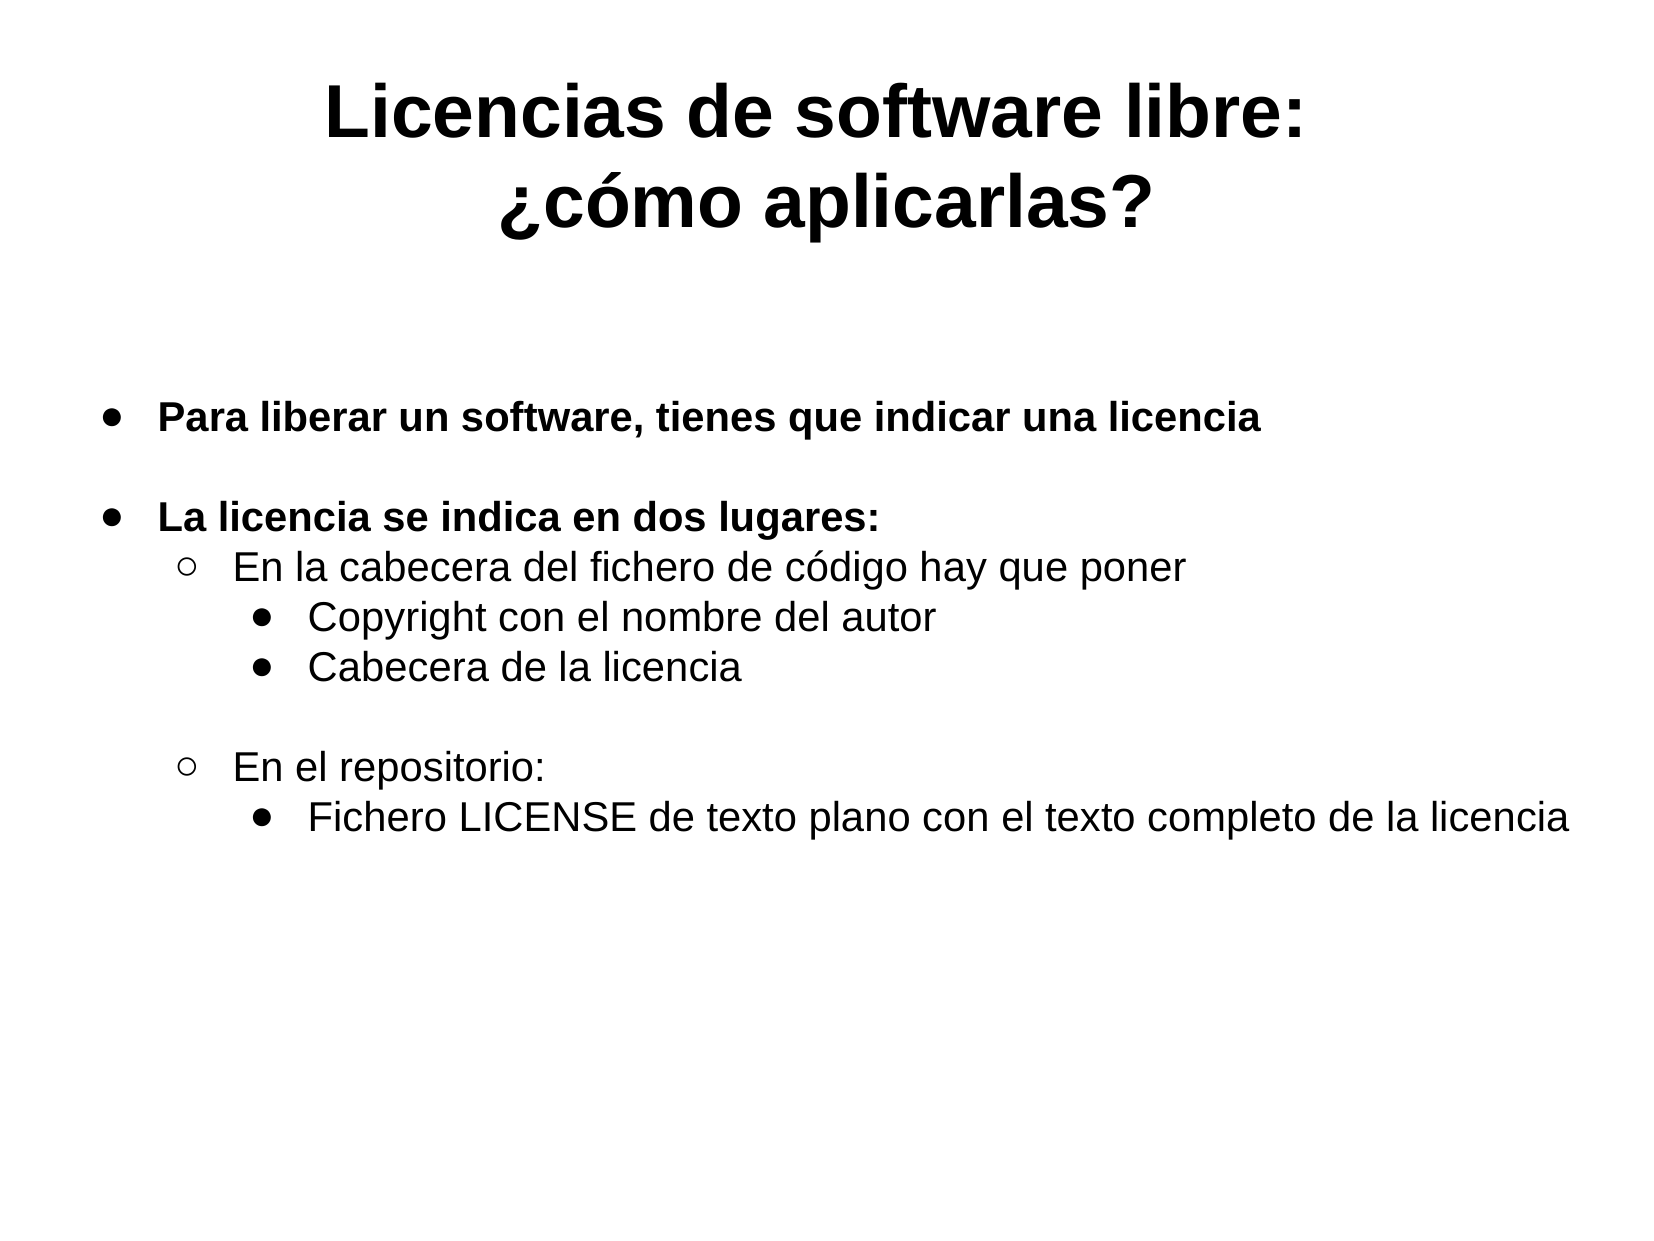

Licencias de software libre:
¿cómo aplicarlas?
Para liberar un software, tienes que indicar una licencia
La licencia se indica en dos lugares:
En la cabecera del fichero de código hay que poner
Copyright con el nombre del autor
Cabecera de la licencia
En el repositorio:
Fichero LICENSE de texto plano con el texto completo de la licencia